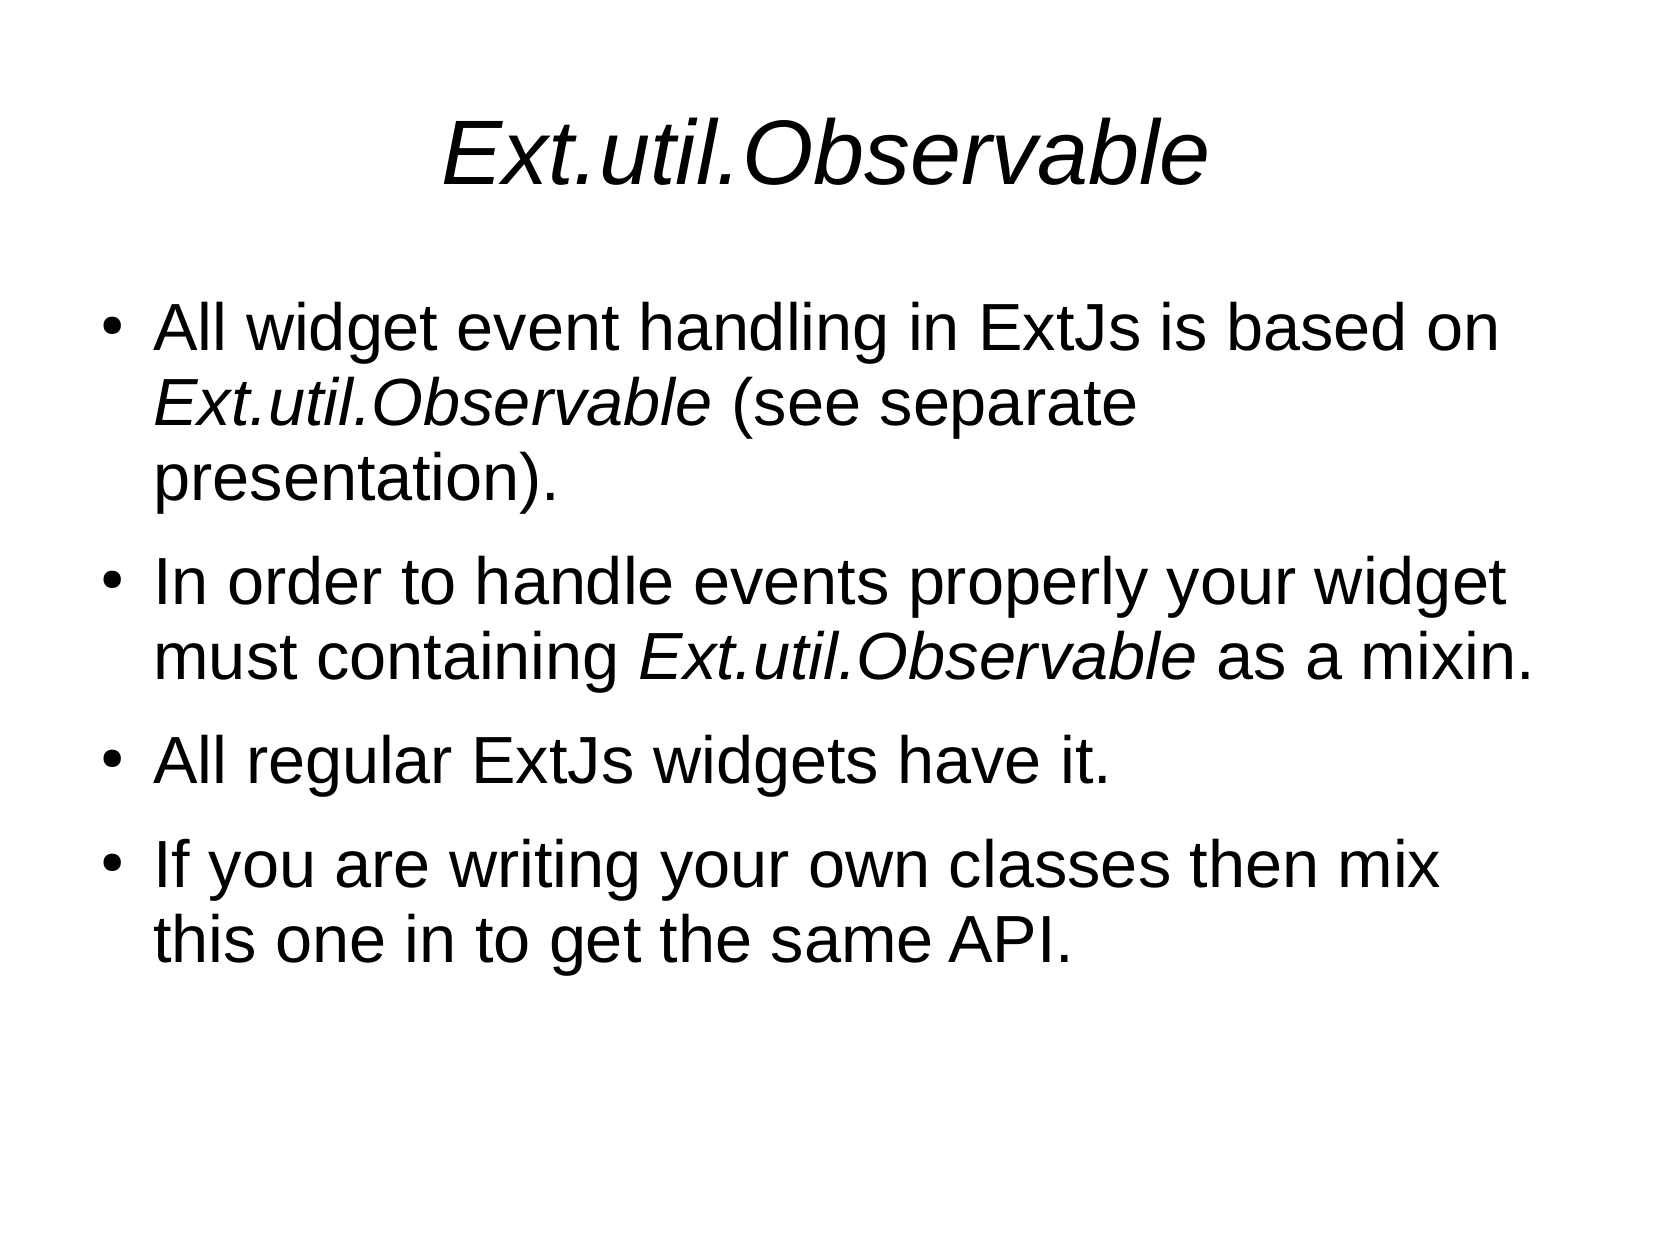

# Ext.util.Observable
All widget event handling in ExtJs is based on Ext.util.Observable (see separate presentation).
In order to handle events properly your widget must containing Ext.util.Observable as a mixin.
All regular ExtJs widgets have it.
If you are writing your own classes then mix this one in to get the same API.